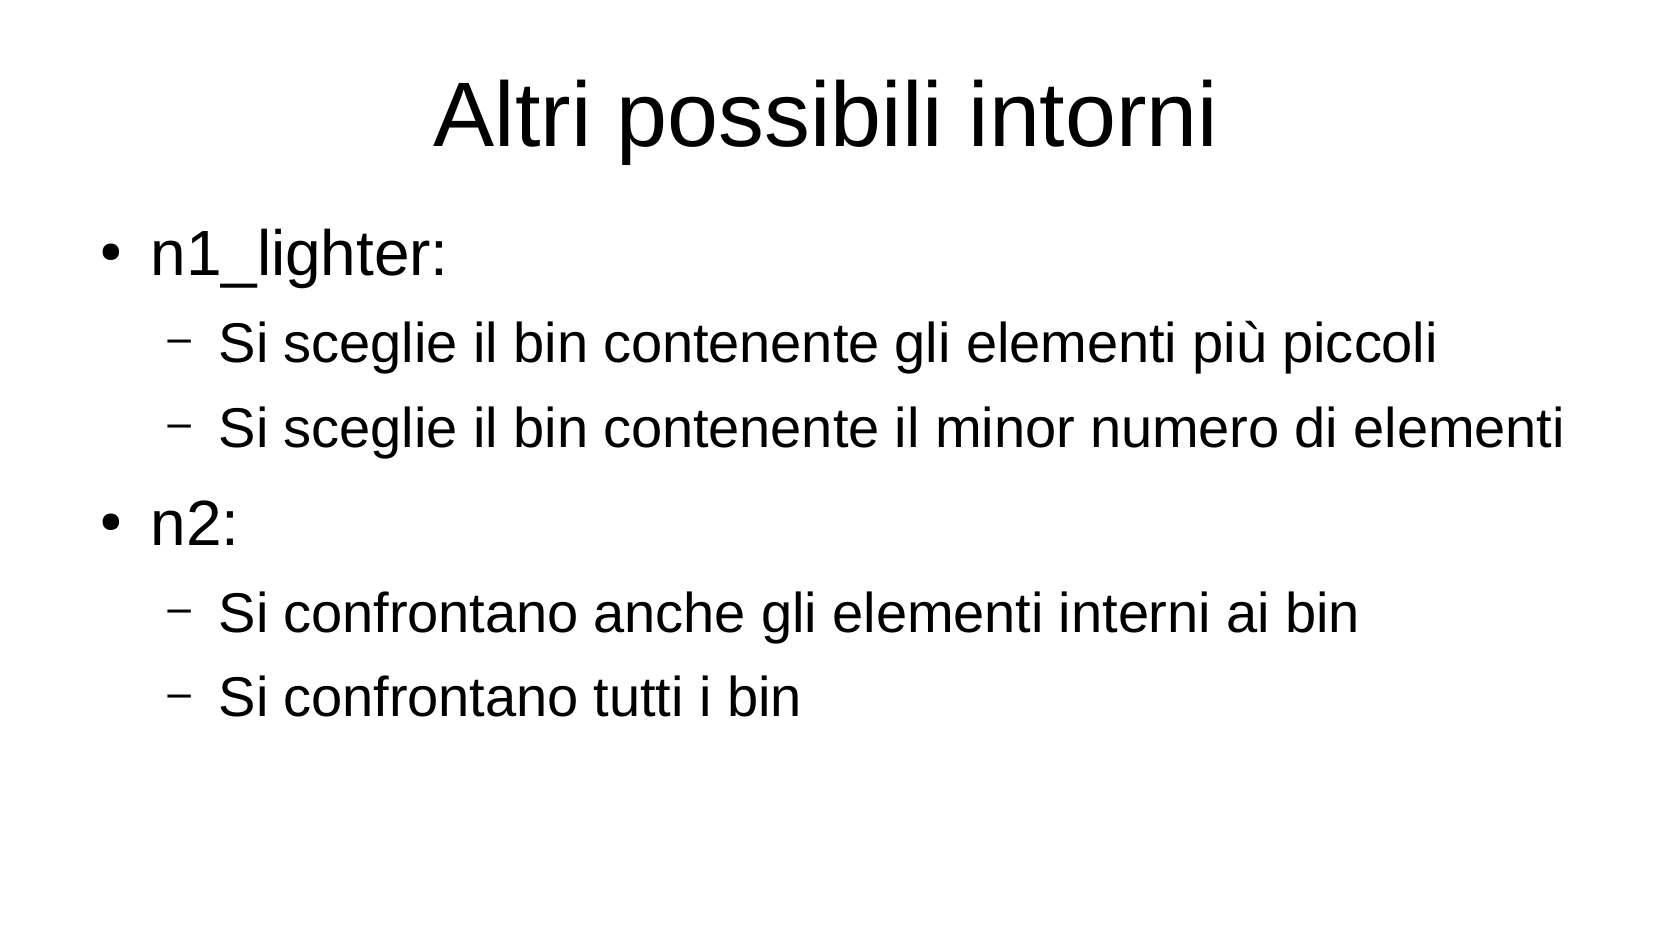

# Altri possibili intorni
n1_lighter:
Si sceglie il bin contenente gli elementi più piccoli
Si sceglie il bin contenente il minor numero di elementi
n2:
Si confrontano anche gli elementi interni ai bin
Si confrontano tutti i bin